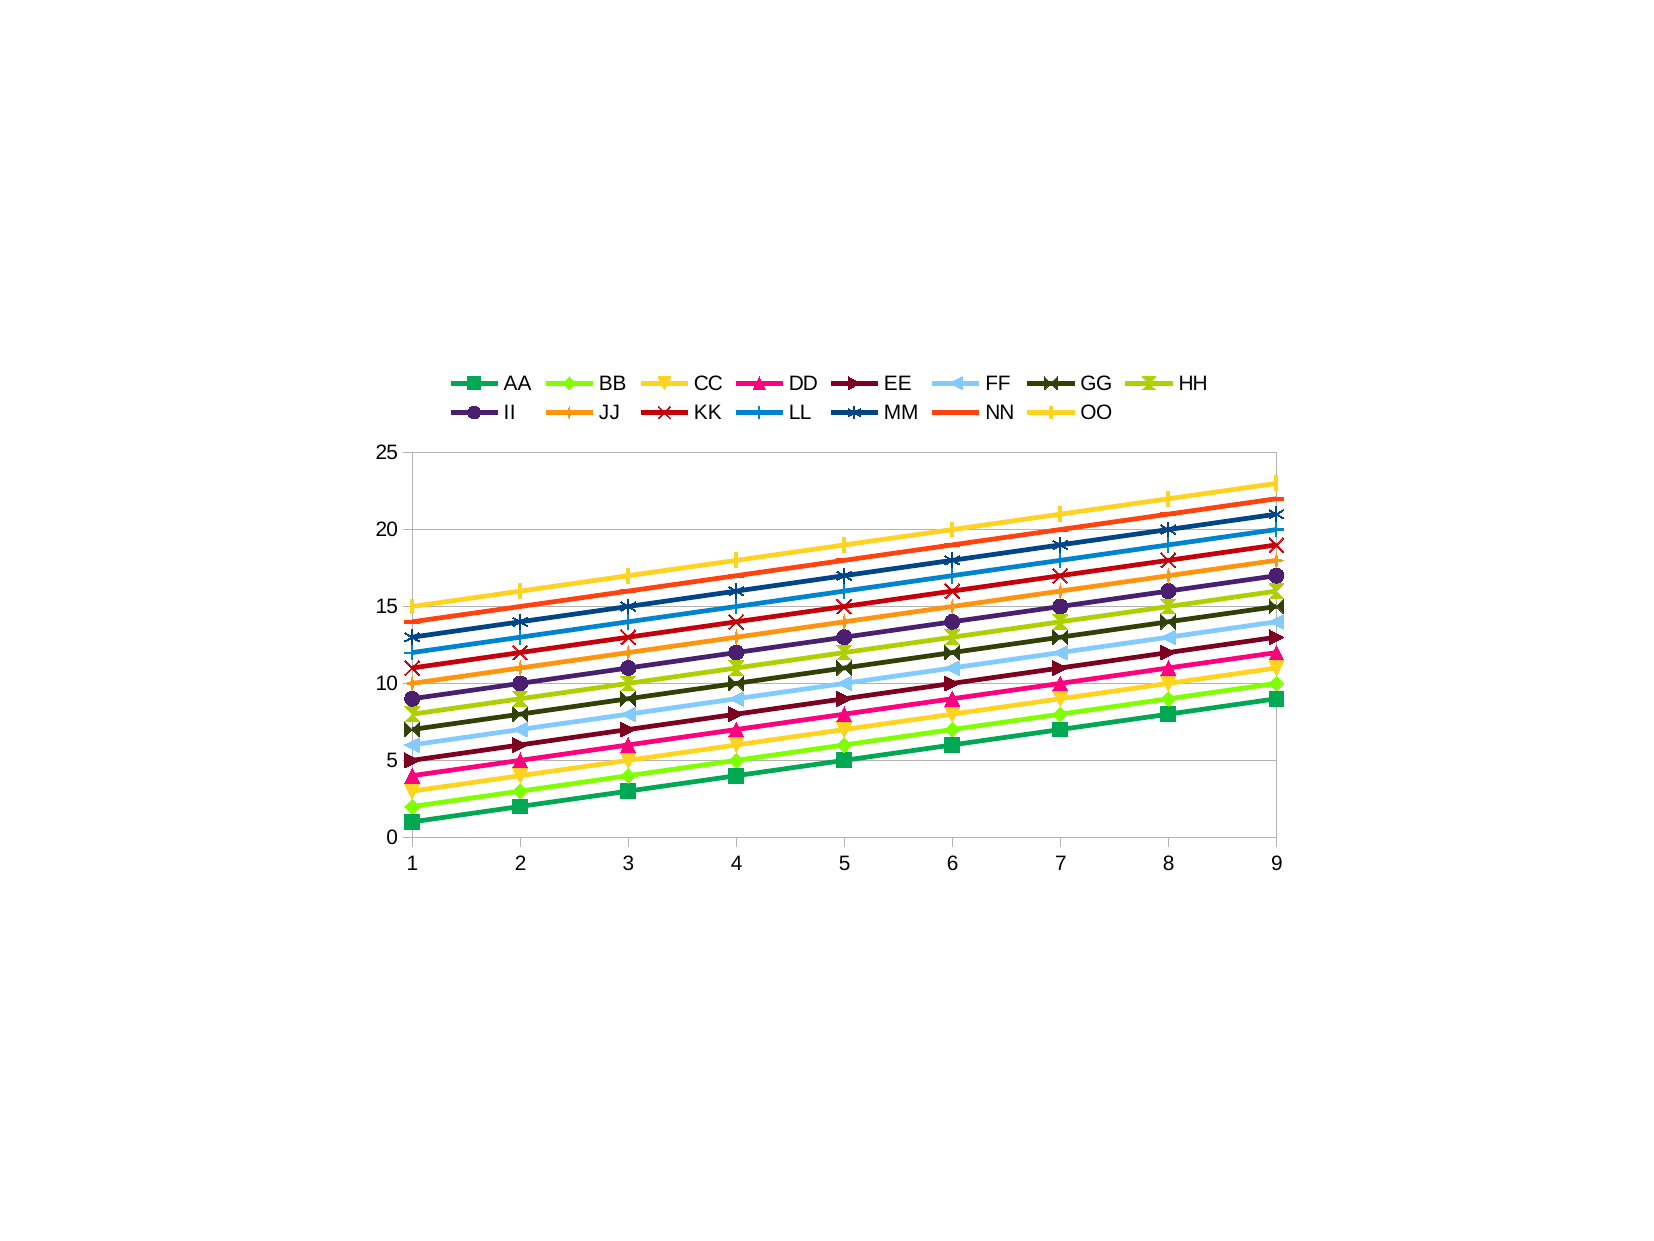

### Chart
| Category | AA | BB | CC | DD | EE | FF | GG | HH | II | JJ | KK | LL | MM | NN | OO |
|---|---|---|---|---|---|---|---|---|---|---|---|---|---|---|---|
| 1 | 1.0 | 2.0 | 3.0 | 4.0 | 5.0 | 6.0 | 7.0 | 8.0 | 9.0 | 10.0 | 11.0 | 12.0 | 13.0 | 14.0 | 15.0 |
| 2 | 2.0 | 3.0 | 4.0 | 5.0 | 6.0 | 7.0 | 8.0 | 9.0 | 10.0 | 11.0 | 12.0 | 13.0 | 14.0 | 15.0 | 16.0 |
| 3 | 3.0 | 4.0 | 5.0 | 6.0 | 7.0 | 8.0 | 9.0 | 10.0 | 11.0 | 12.0 | 13.0 | 14.0 | 15.0 | 16.0 | 17.0 |
| 4 | 4.0 | 5.0 | 6.0 | 7.0 | 8.0 | 9.0 | 10.0 | 11.0 | 12.0 | 13.0 | 14.0 | 15.0 | 16.0 | 17.0 | 18.0 |
| 5 | 5.0 | 6.0 | 7.0 | 8.0 | 9.0 | 10.0 | 11.0 | 12.0 | 13.0 | 14.0 | 15.0 | 16.0 | 17.0 | 18.0 | 19.0 |
| 6 | 6.0 | 7.0 | 8.0 | 9.0 | 10.0 | 11.0 | 12.0 | 13.0 | 14.0 | 15.0 | 16.0 | 17.0 | 18.0 | 19.0 | 20.0 |
| 7 | 7.0 | 8.0 | 9.0 | 10.0 | 11.0 | 12.0 | 13.0 | 14.0 | 15.0 | 16.0 | 17.0 | 18.0 | 19.0 | 20.0 | 21.0 |
| 8 | 8.0 | 9.0 | 10.0 | 11.0 | 12.0 | 13.0 | 14.0 | 15.0 | 16.0 | 17.0 | 18.0 | 19.0 | 20.0 | 21.0 | 22.0 |
| 9 | 9.0 | 10.0 | 11.0 | 12.0 | 13.0 | 14.0 | 15.0 | 16.0 | 17.0 | 18.0 | 19.0 | 20.0 | 21.0 | 22.0 | 23.0 |